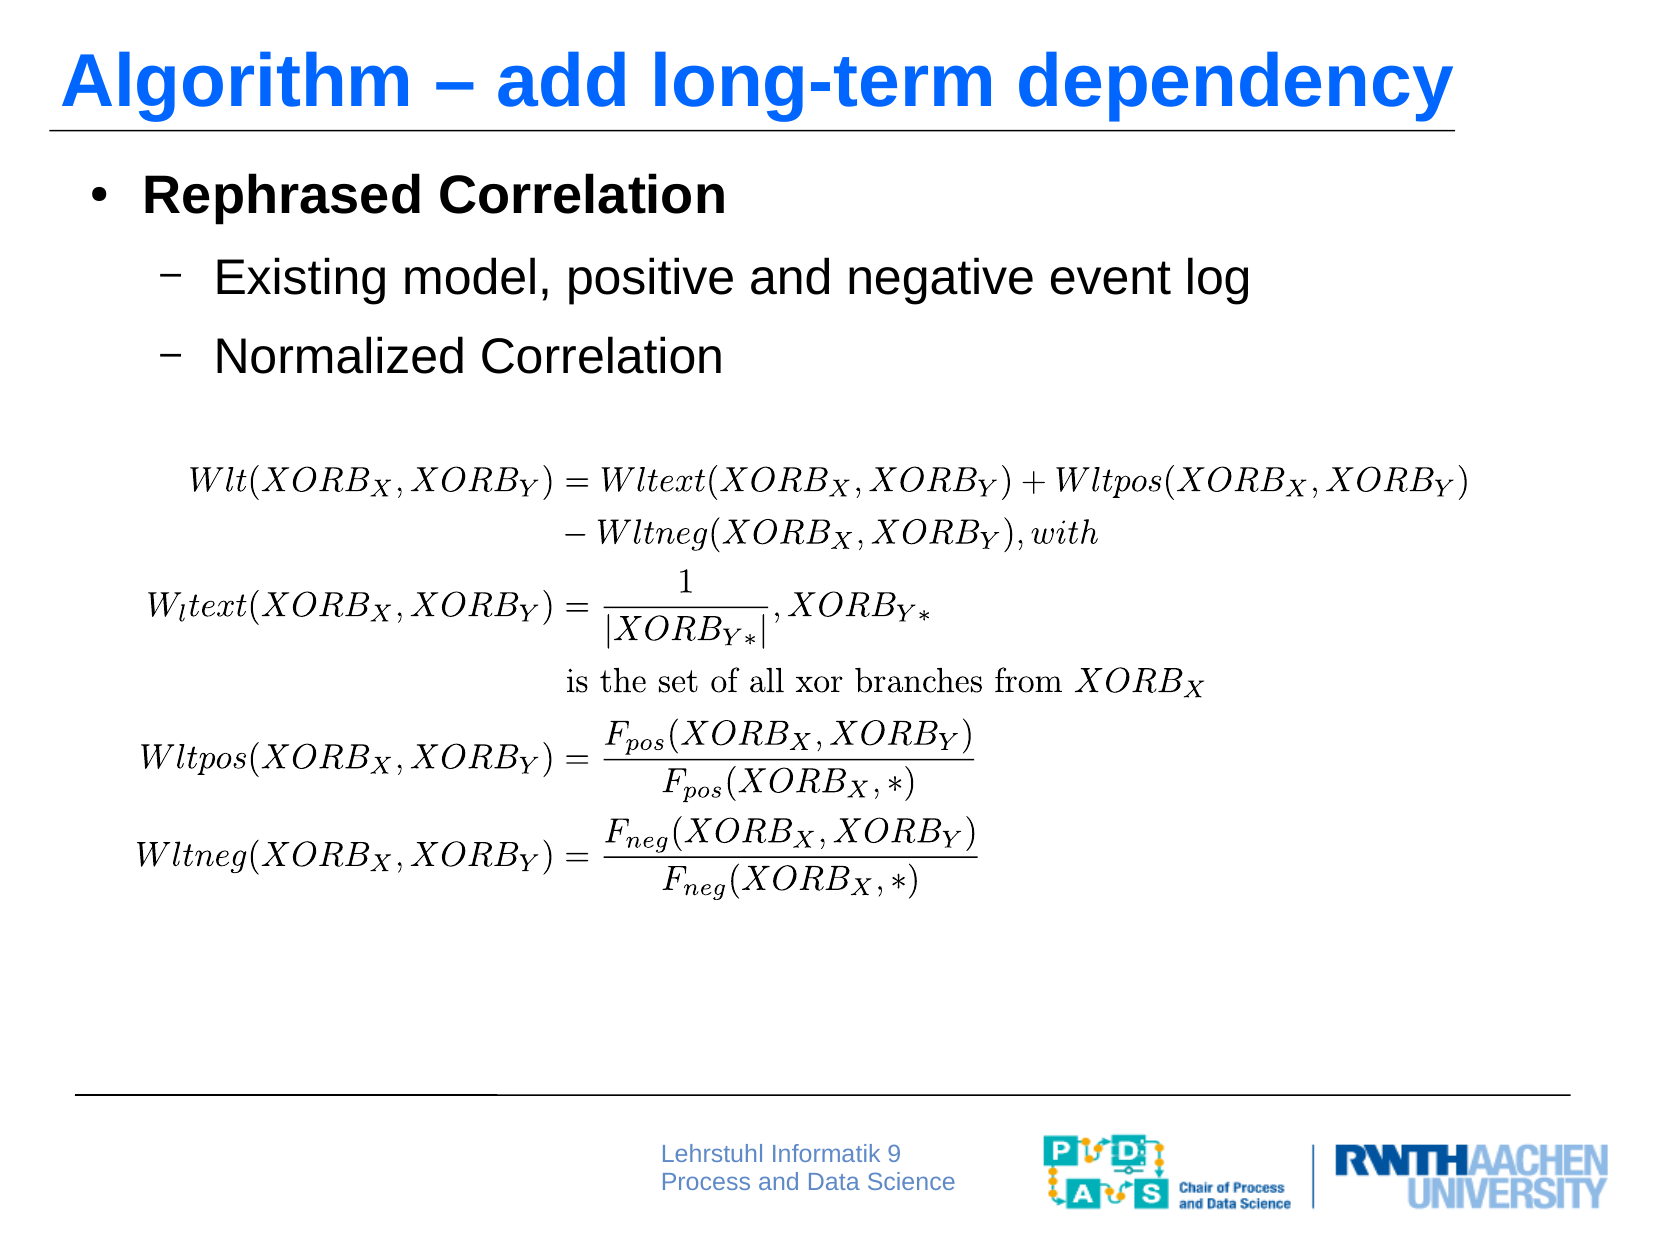

# Algorithm – add long-term dependency
Rephrased Correlation
Existing model, positive and negative event log
Normalized Correlation